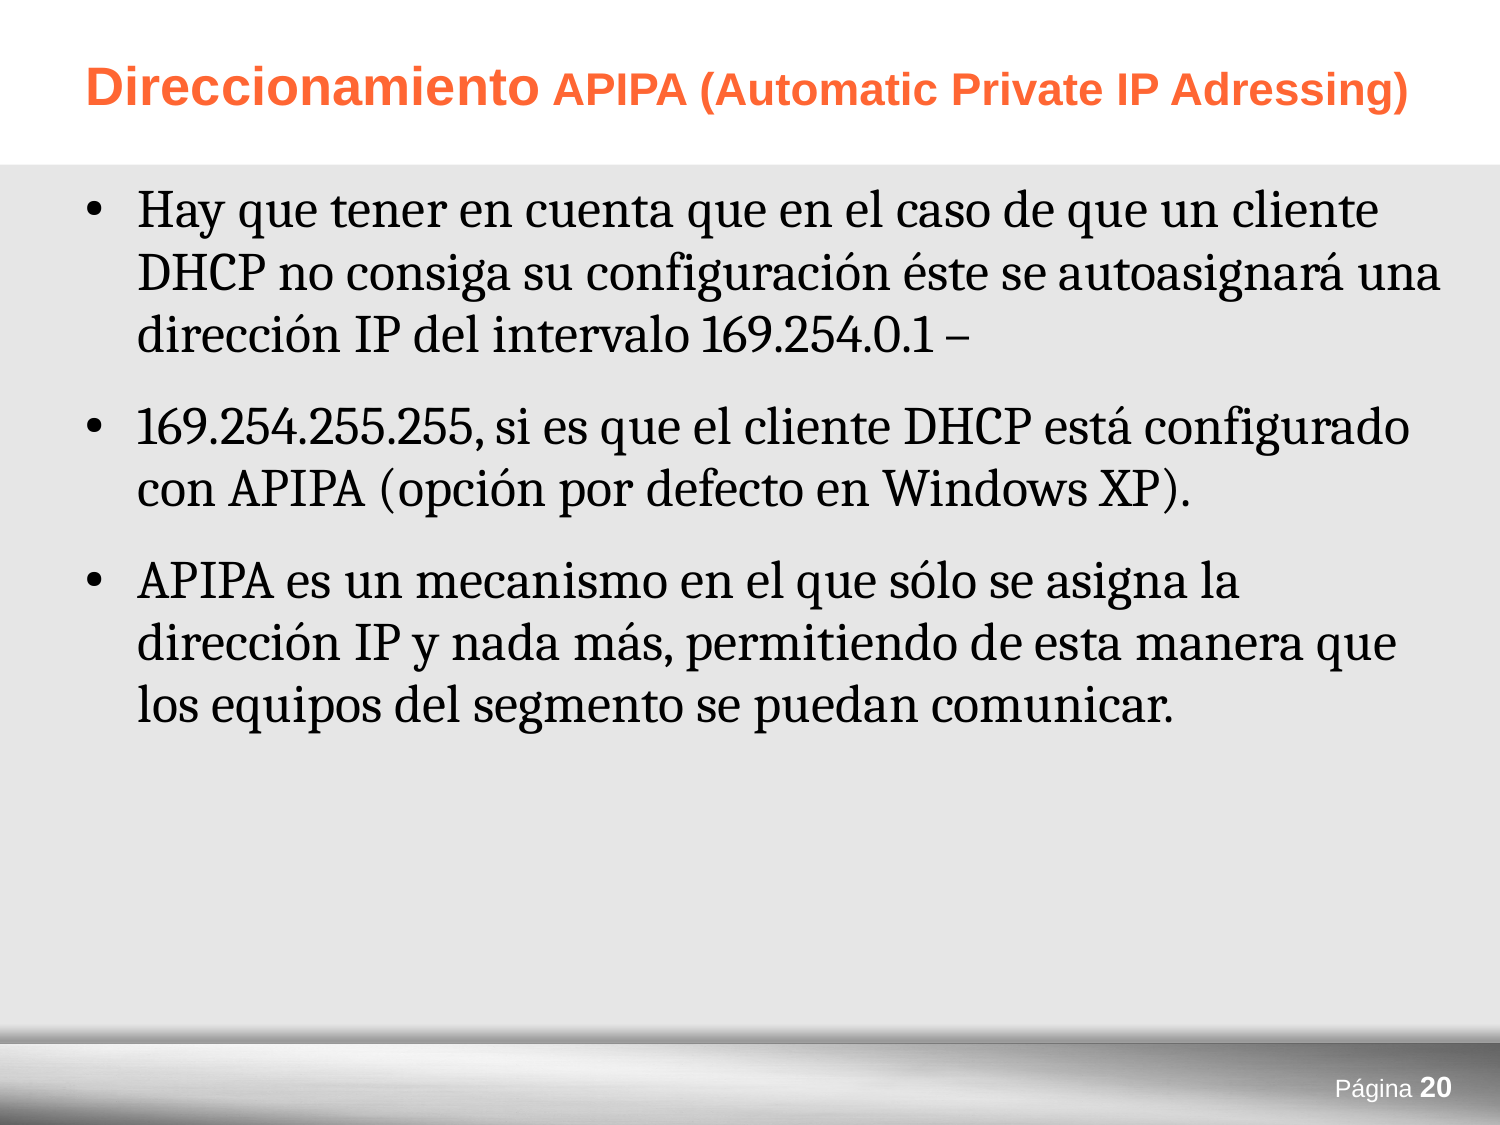

# Direccionamiento APIPA (Automatic Private IP Adressing)
Hay que tener en cuenta que en el caso de que un cliente DHCP no consiga su configuración éste se autoasignará una dirección IP del intervalo 169.254.0.1 –
169.254.255.255, si es que el cliente DHCP está configurado con APIPA (opción por defecto en Windows XP).
APIPA es un mecanismo en el que sólo se asigna la dirección IP y nada más, permitiendo de esta manera que los equipos del segmento se puedan comunicar.